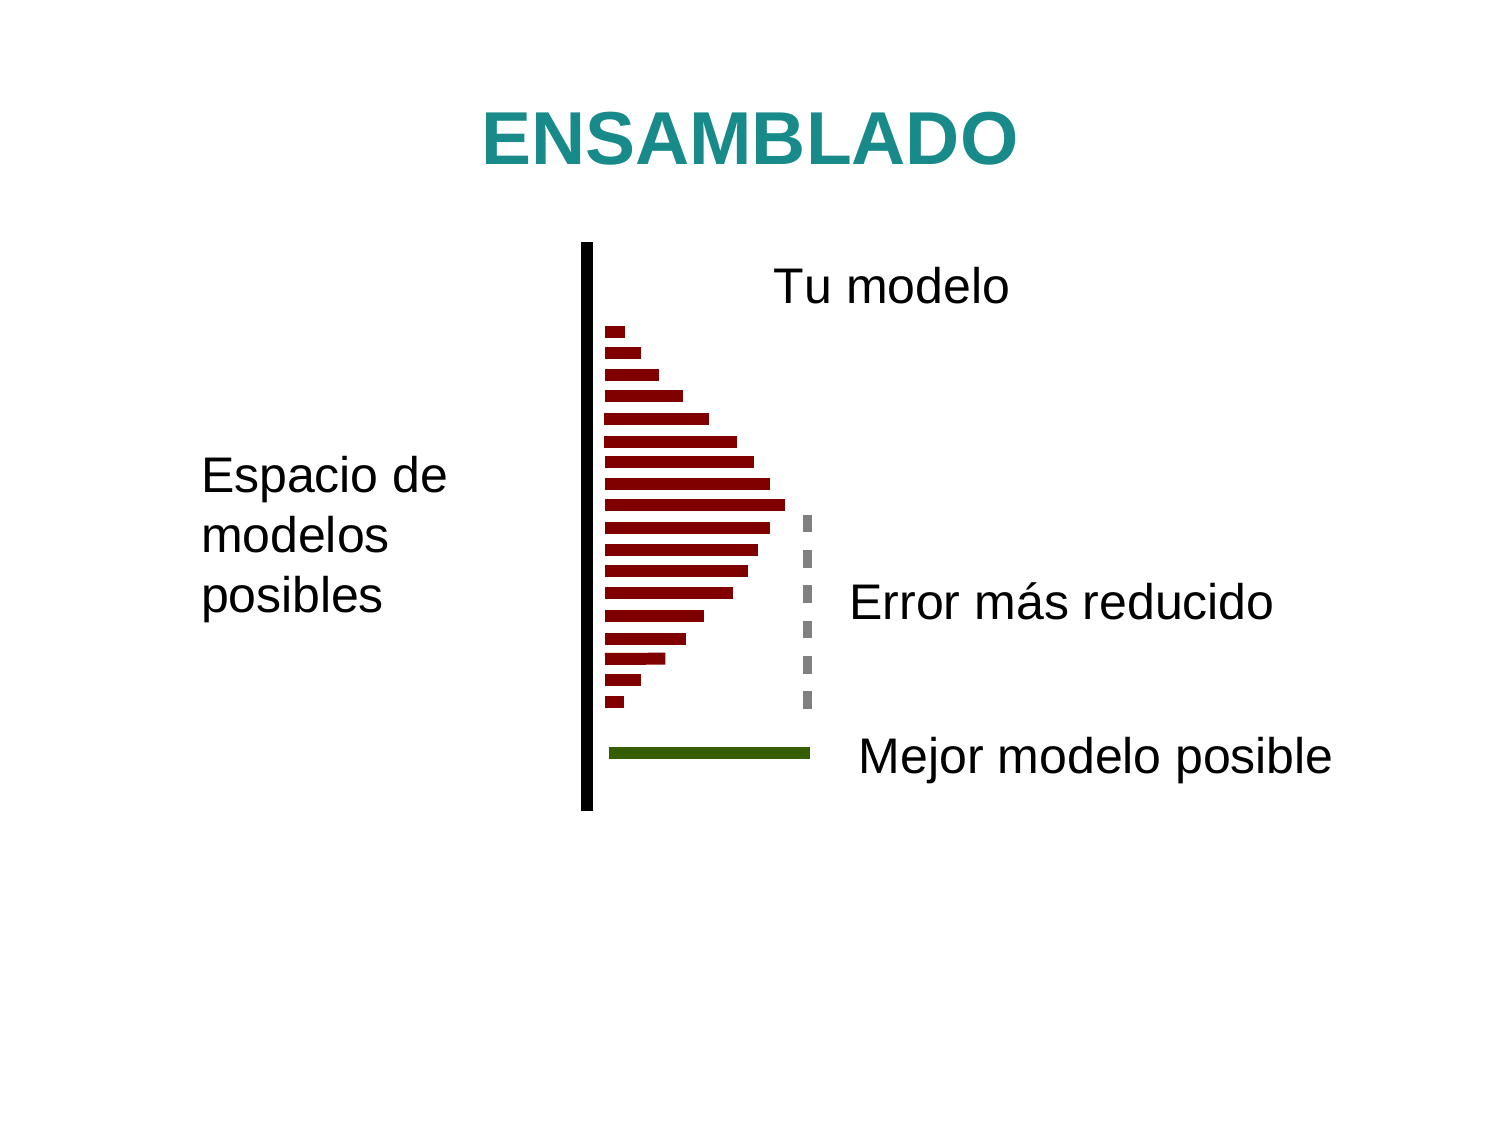

# ENSAMBLADO
Tu modelo
Espacio de modelos posibles
Error más reducido
Mejor modelo posible